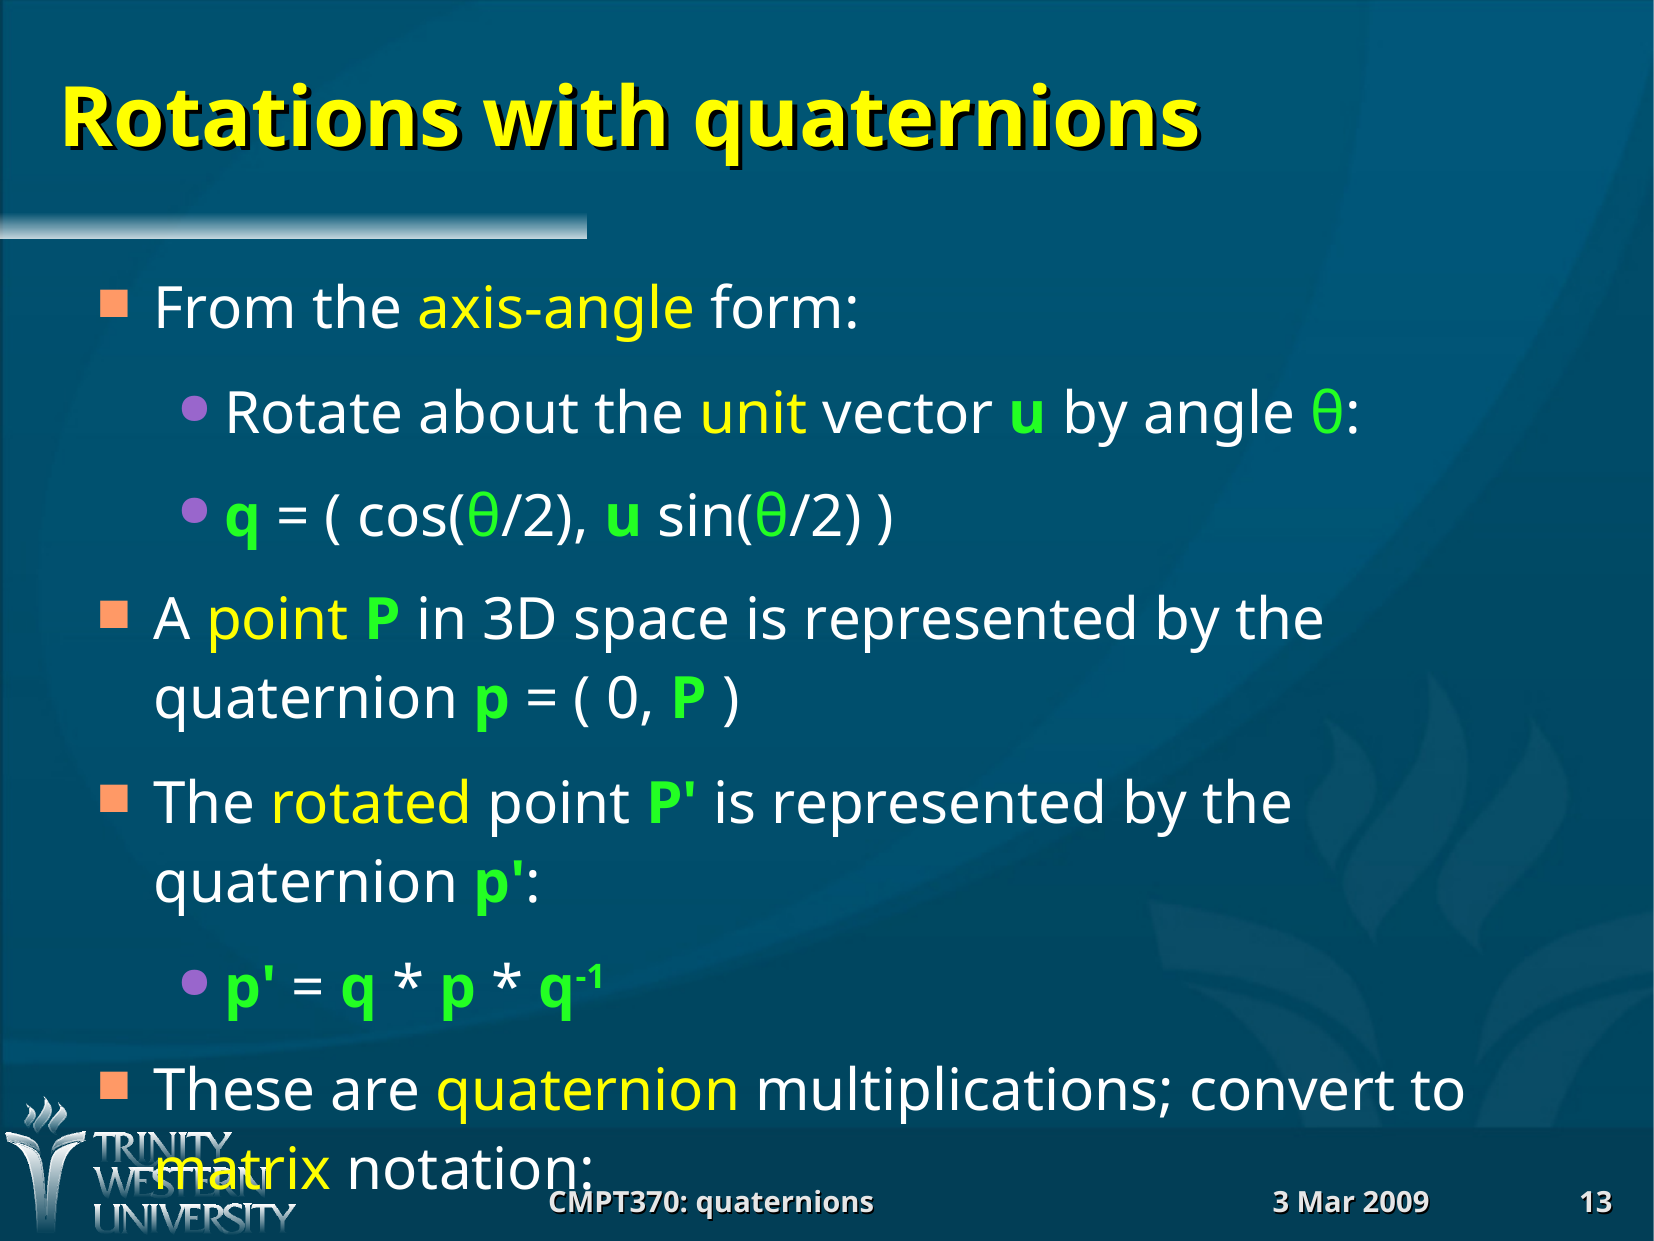

# Rotations with quaternions
From the axis-angle form:
Rotate about the unit vector u by angle θ:
q = ( cos(θ/2), u sin(θ/2) )
A point P in 3D space is represented by the quaternion p = ( 0, P )
The rotated point P' is represented by the quaternion p':
p' = q * p * q-1
These are quaternion multiplications; convert to matrix notation:
CMPT370: quaternions
3 Mar 2009
13